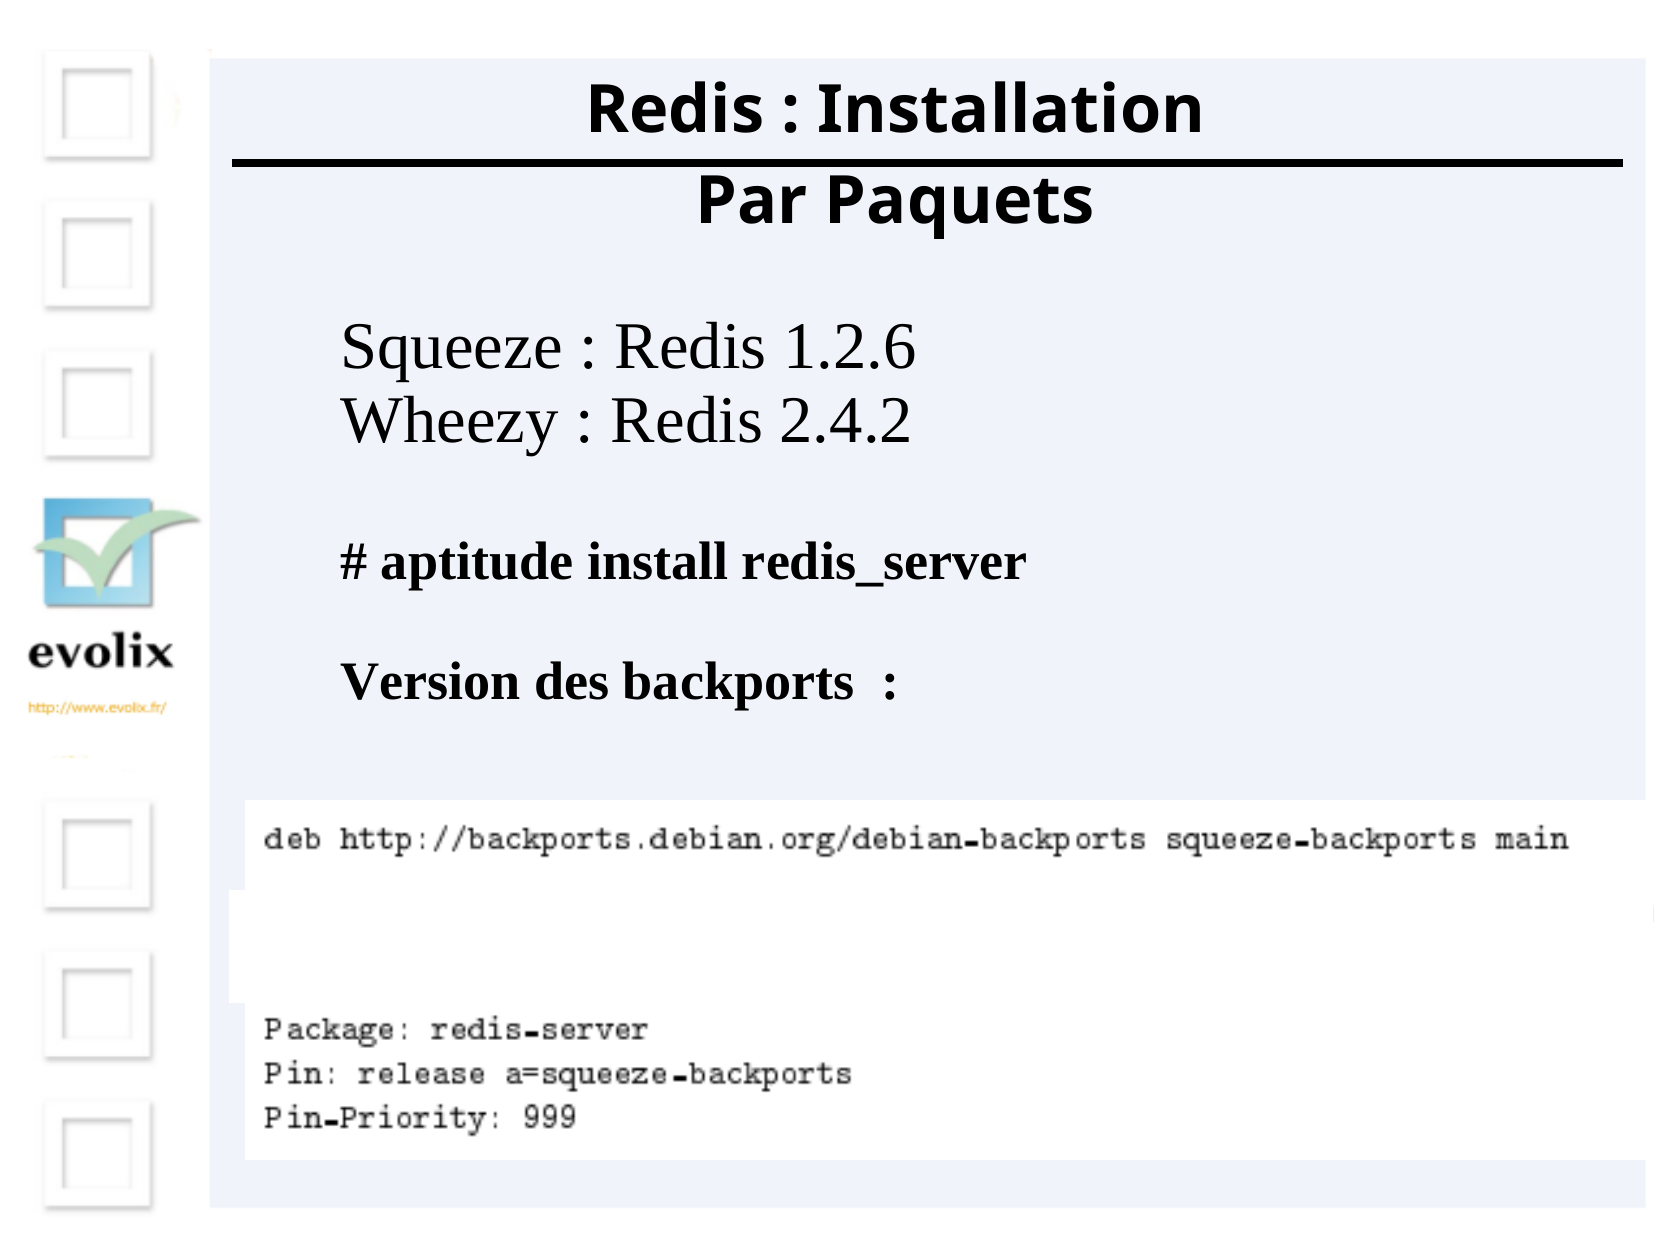

# Redis : Installation Par Paquets
Squeeze : Redis 1.2.6
Wheezy : Redis 2.4.2
# aptitude install redis_server
Version des backports :